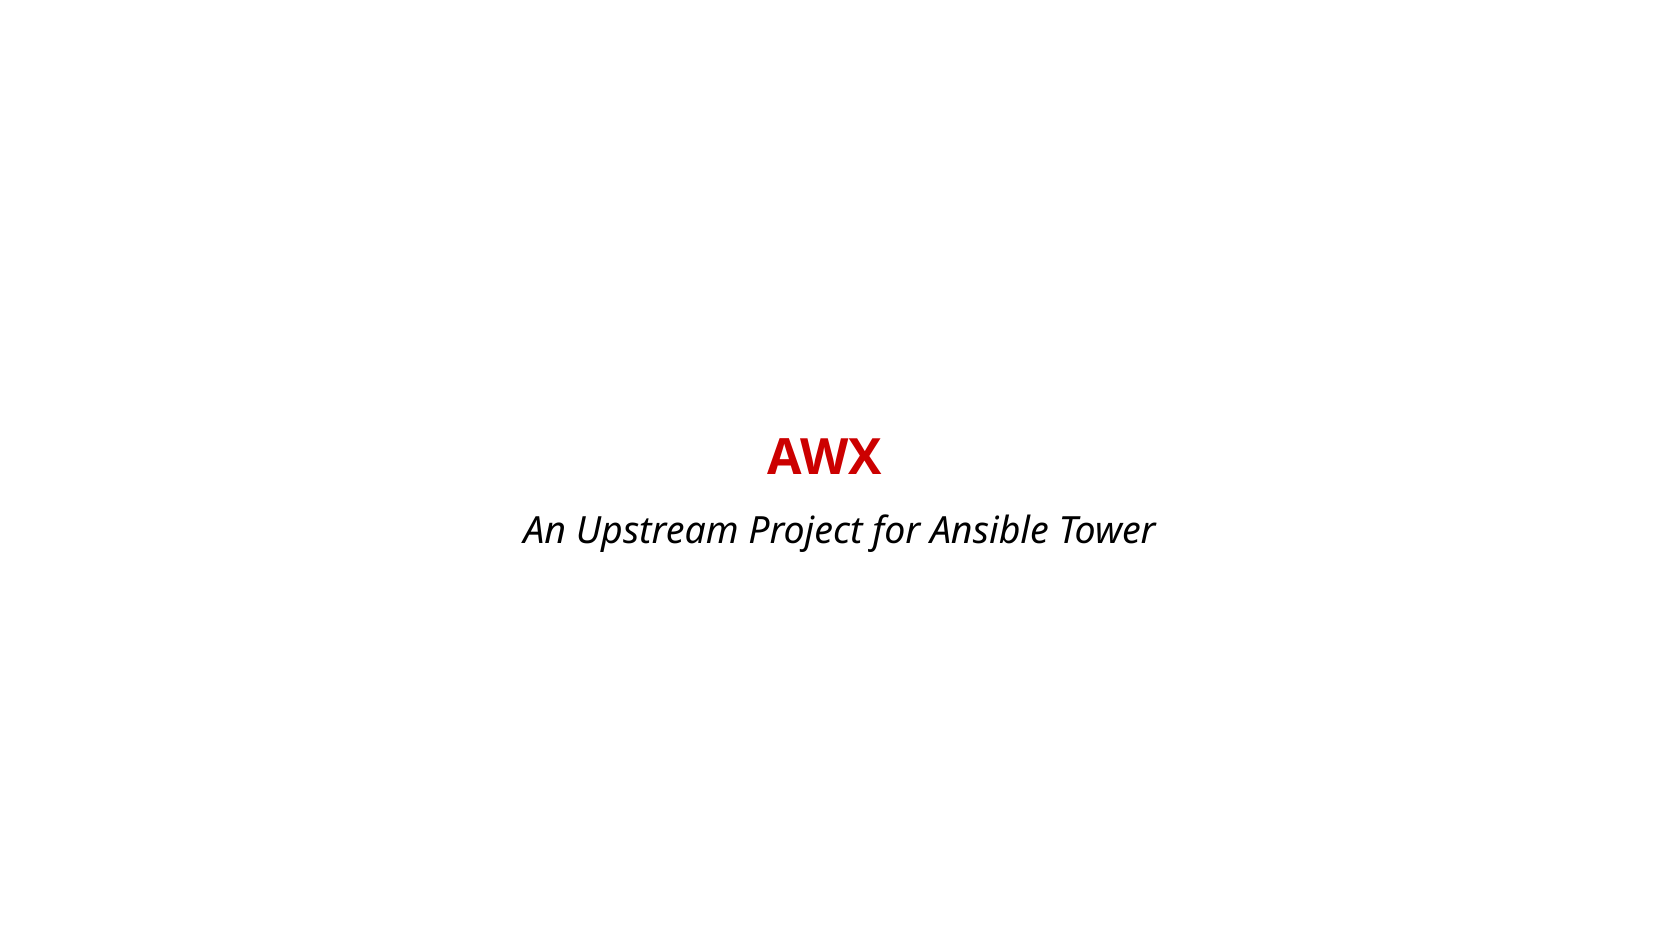

AWX
An Upstream Project for Ansible Tower